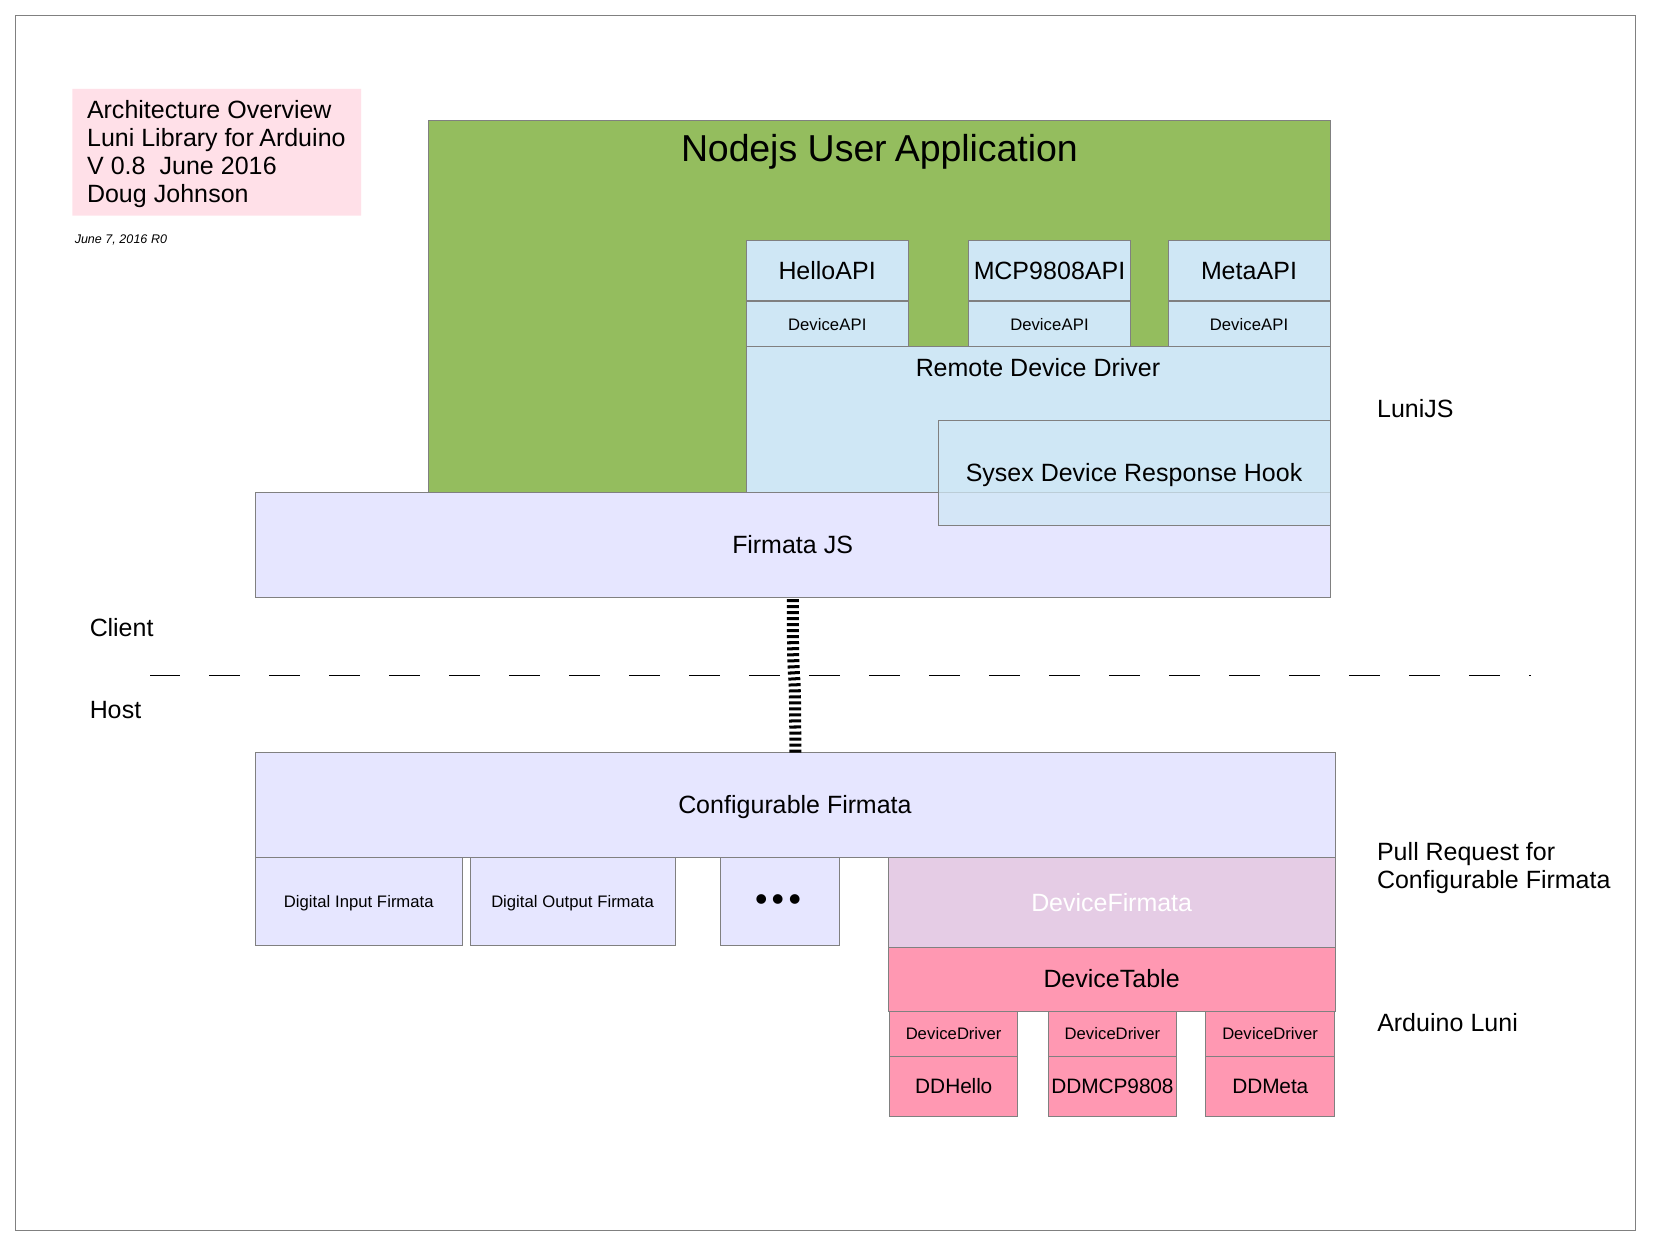

Architecture Overview
Luni Library for Arduino
V 0.8 June 2016
Doug Johnson
Nodejs User Application
June 7, 2016 R0
HelloAPI
MCP9808API
MetaAPI
DeviceAPI
DeviceAPI
DeviceAPI
Remote Device Driver
LuniJS
Sysex Device Response Hook
Firmata JS
Client
Host
Configurable Firmata
Pull Request for
Configurable Firmata
DeviceFirmata
Digital Input Firmata
Digital Output Firmata

DeviceTable
Arduino Luni
DeviceDriver
DeviceDriver
DeviceDriver
DDHello
DDMCP9808
DDMeta